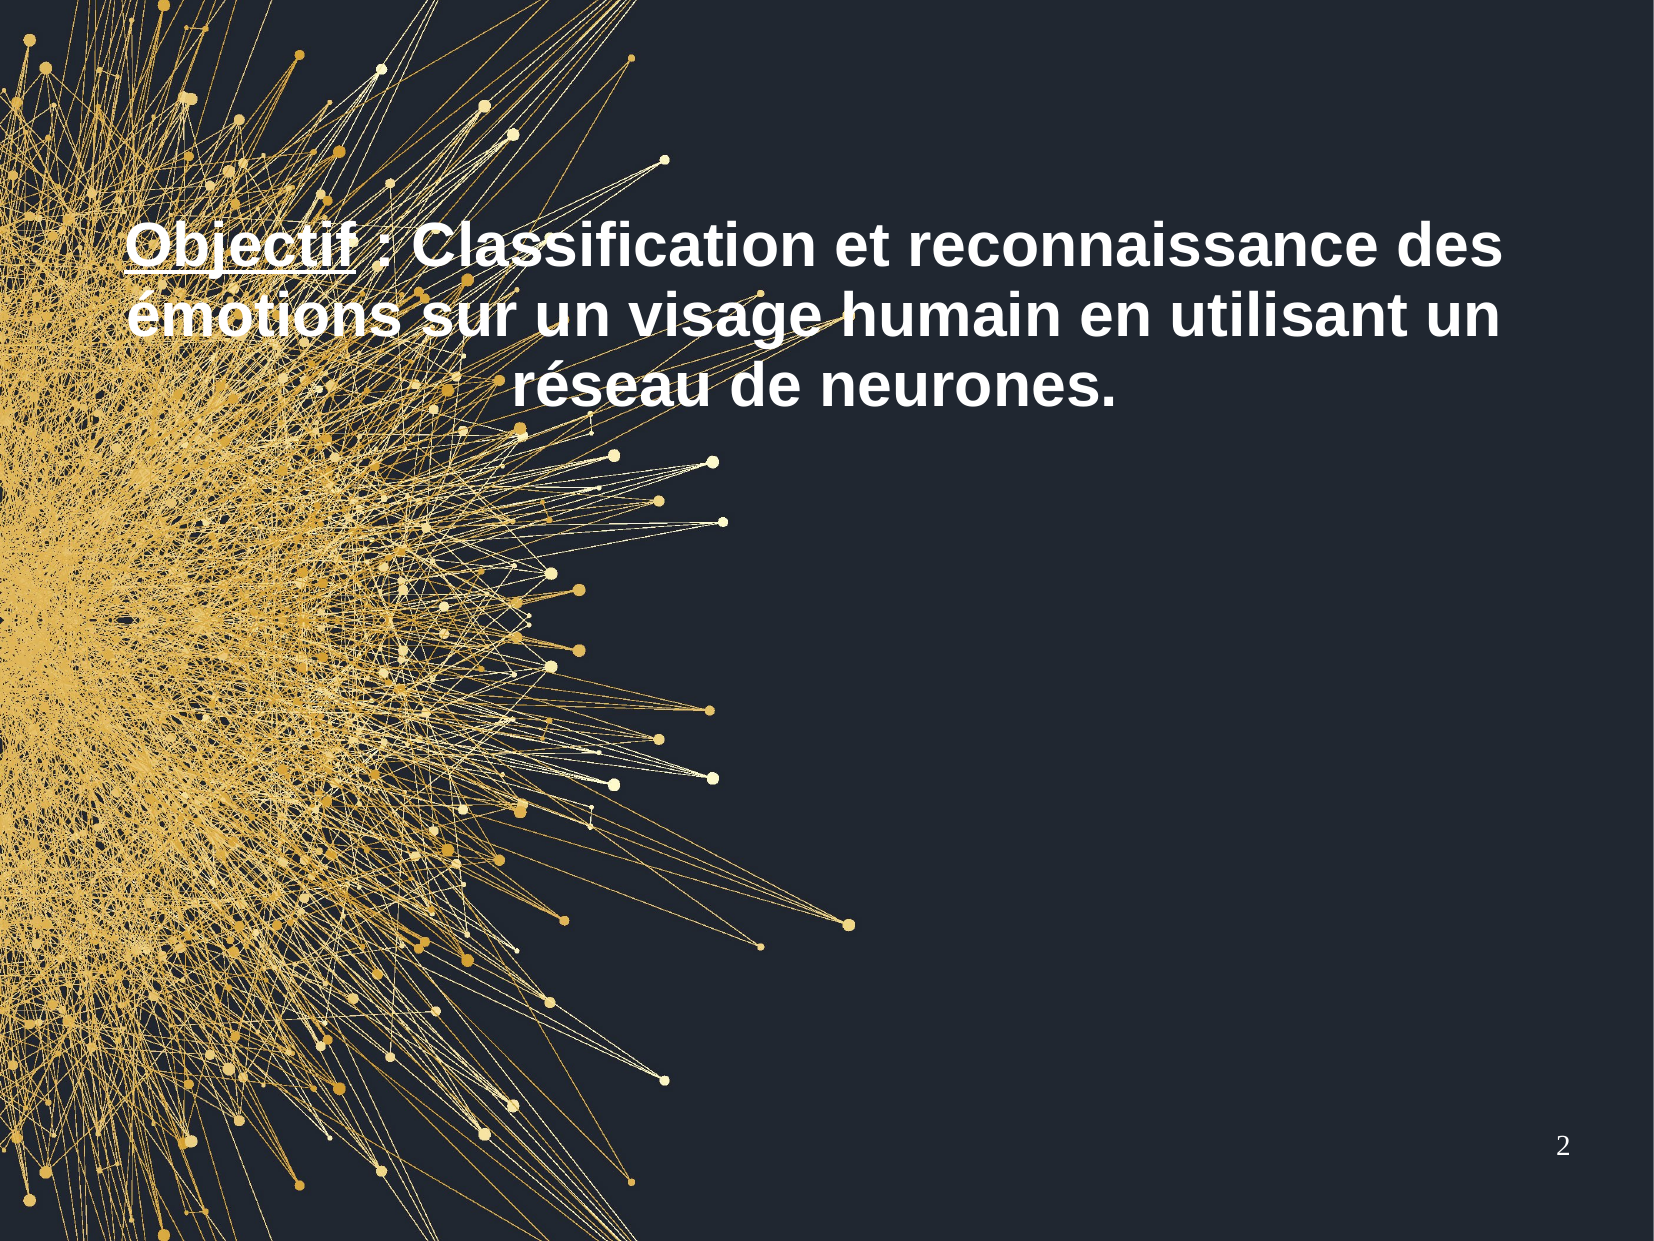

# Objectif : Classification et reconnaissance des émotions sur un visage humain en utilisant un réseau de neurones.
2